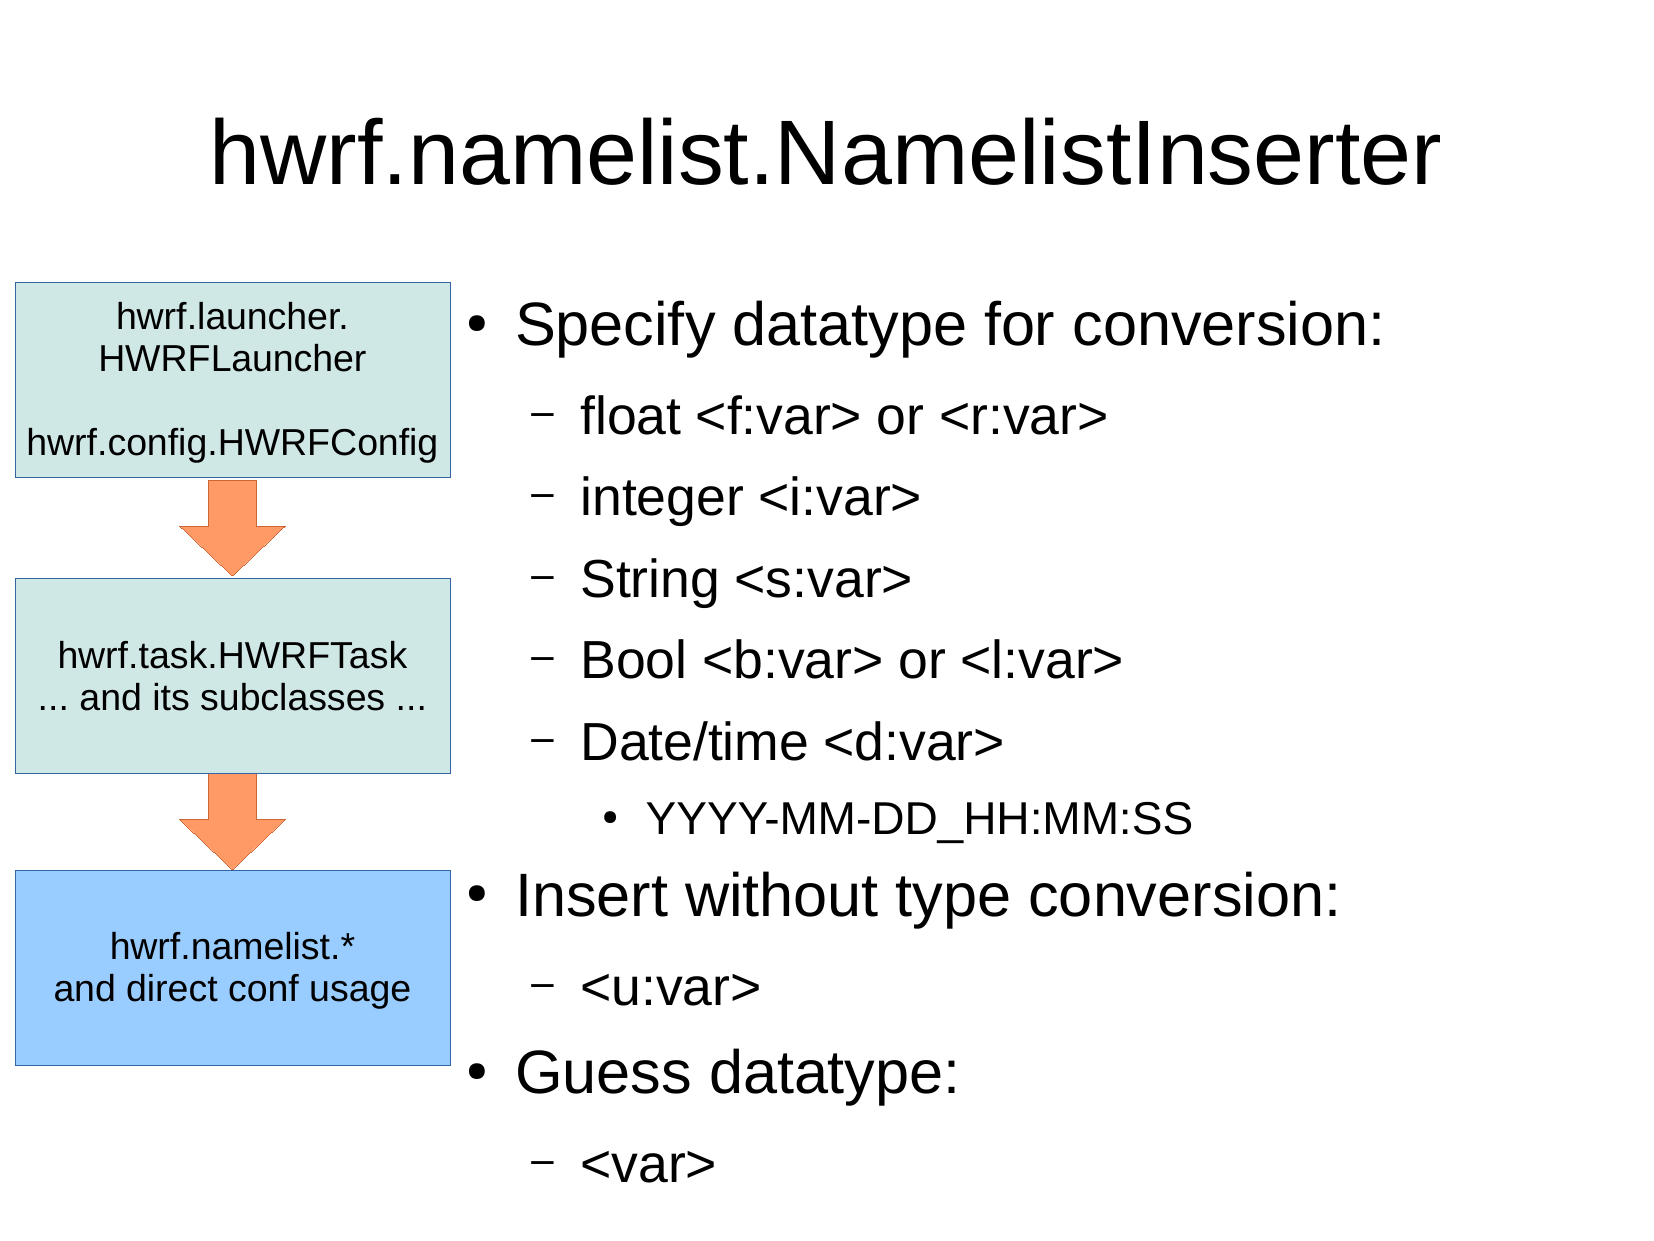

# hwrf.namelist.NamelistInserter
hwrf.launcher.
HWRFLauncher
hwrf.config.HWRFConfig
Specify datatype for conversion:
float <f:var> or <r:var>
integer <i:var>
String <s:var>
Bool <b:var> or <l:var>
Date/time <d:var>
YYYY-MM-DD_HH:MM:SS
Insert without type conversion:
<u:var>
Guess datatype:
<var>
hwrf.task.HWRFTask
... and its subclasses ...
hwrf.namelist.*
and direct conf usage